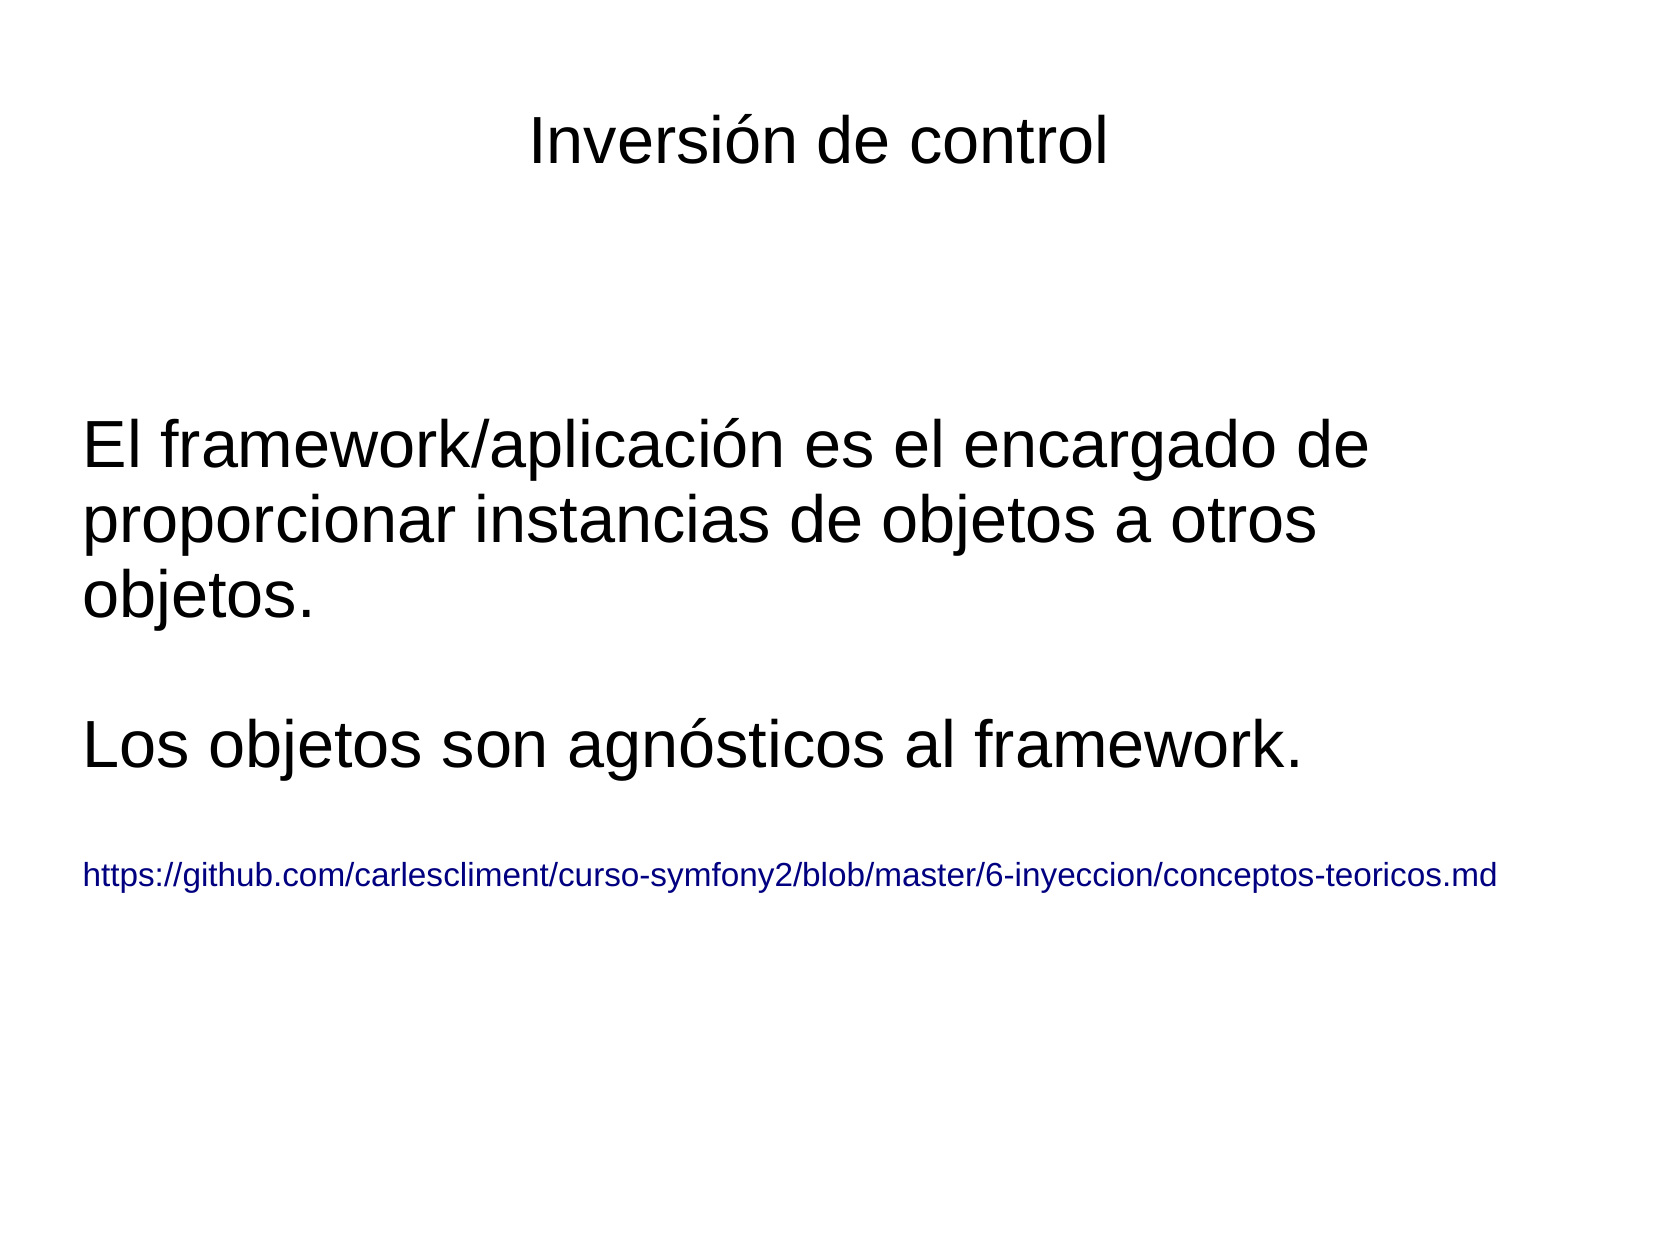

# Inversión de control
El framework/aplicación es el encargado de proporcionar instancias de objetos a otros objetos.
Los objetos son agnósticos al framework.
https://github.com/carlescliment/curso-symfony2/blob/master/6-inyeccion/conceptos-teoricos.md